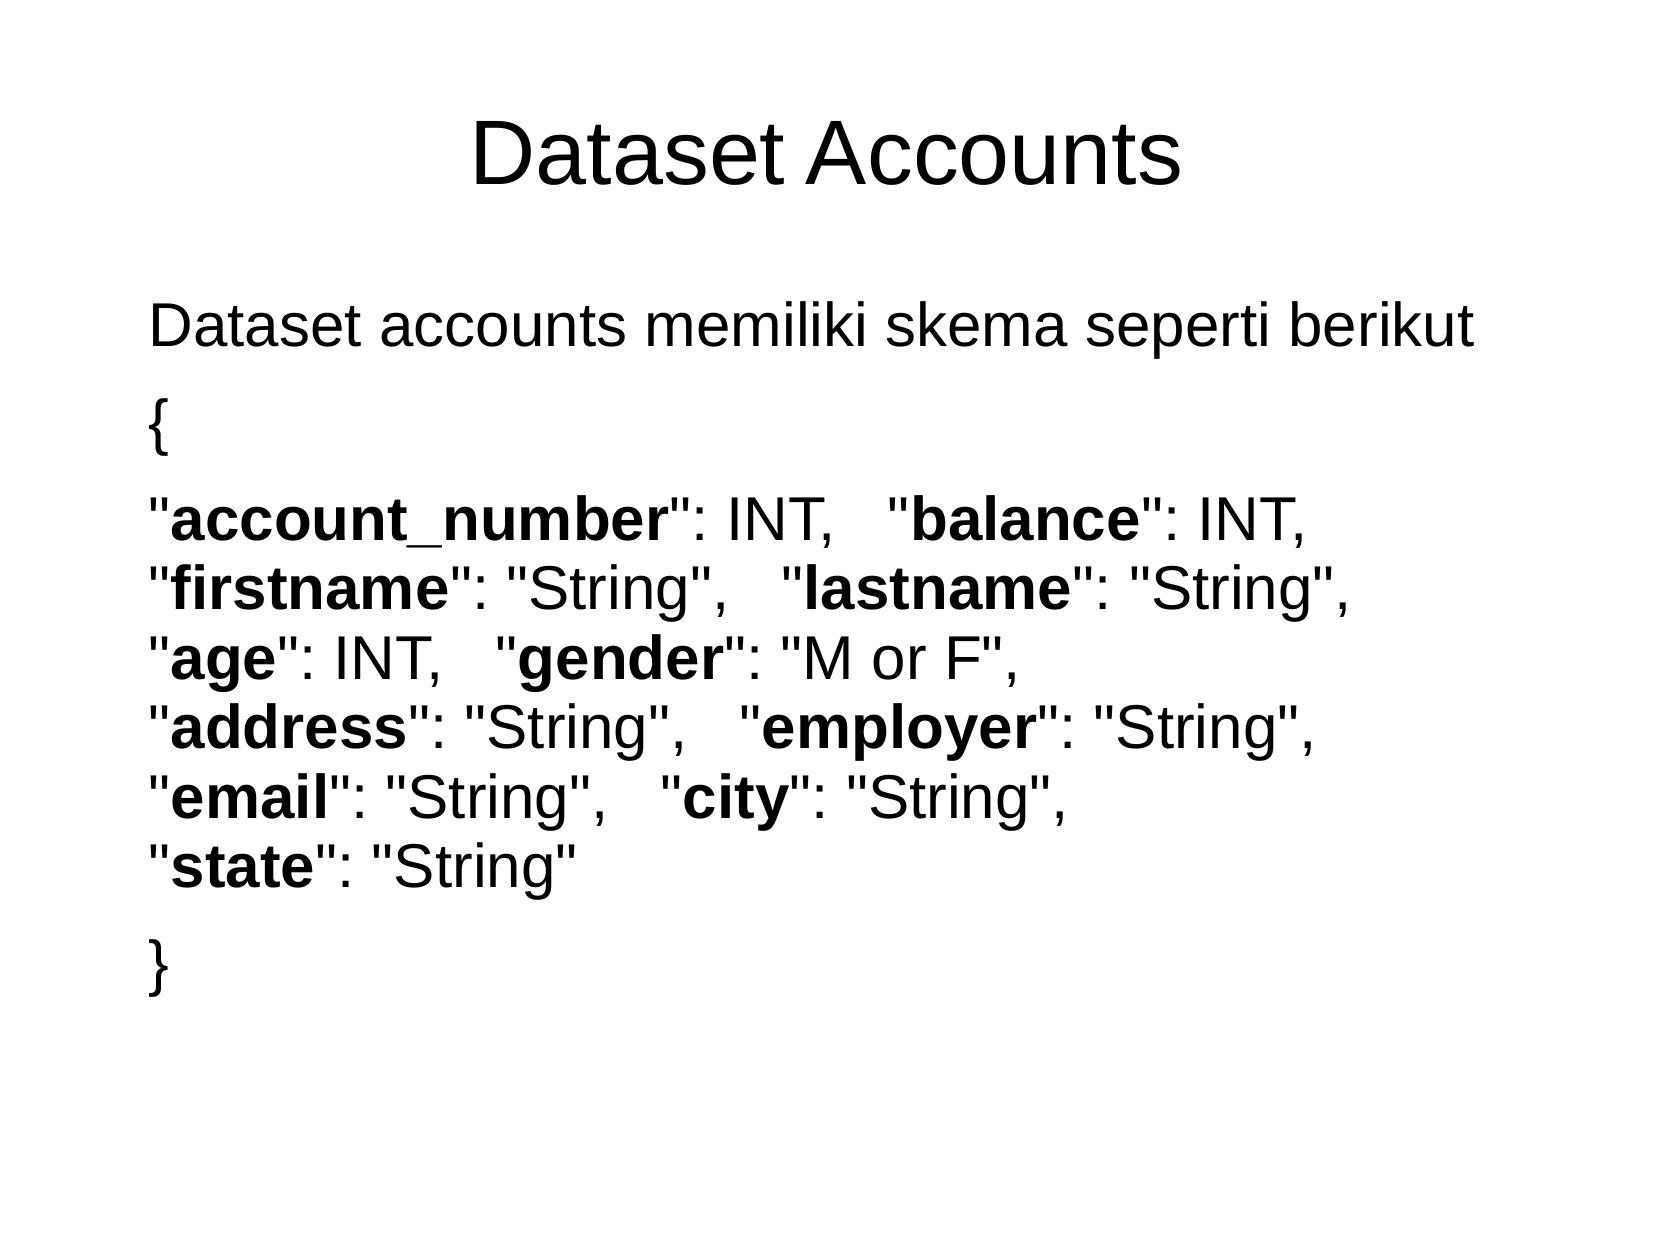

# Dataset Accounts
Dataset accounts memiliki skema seperti berikut
{
"account_number": INT, "balance": INT, "firstname": "String", "lastname": "String", "age": INT, "gender": "M or F",
"address": "String", "employer": "String", "email": "String", "city": "String",
"state": "String"
}